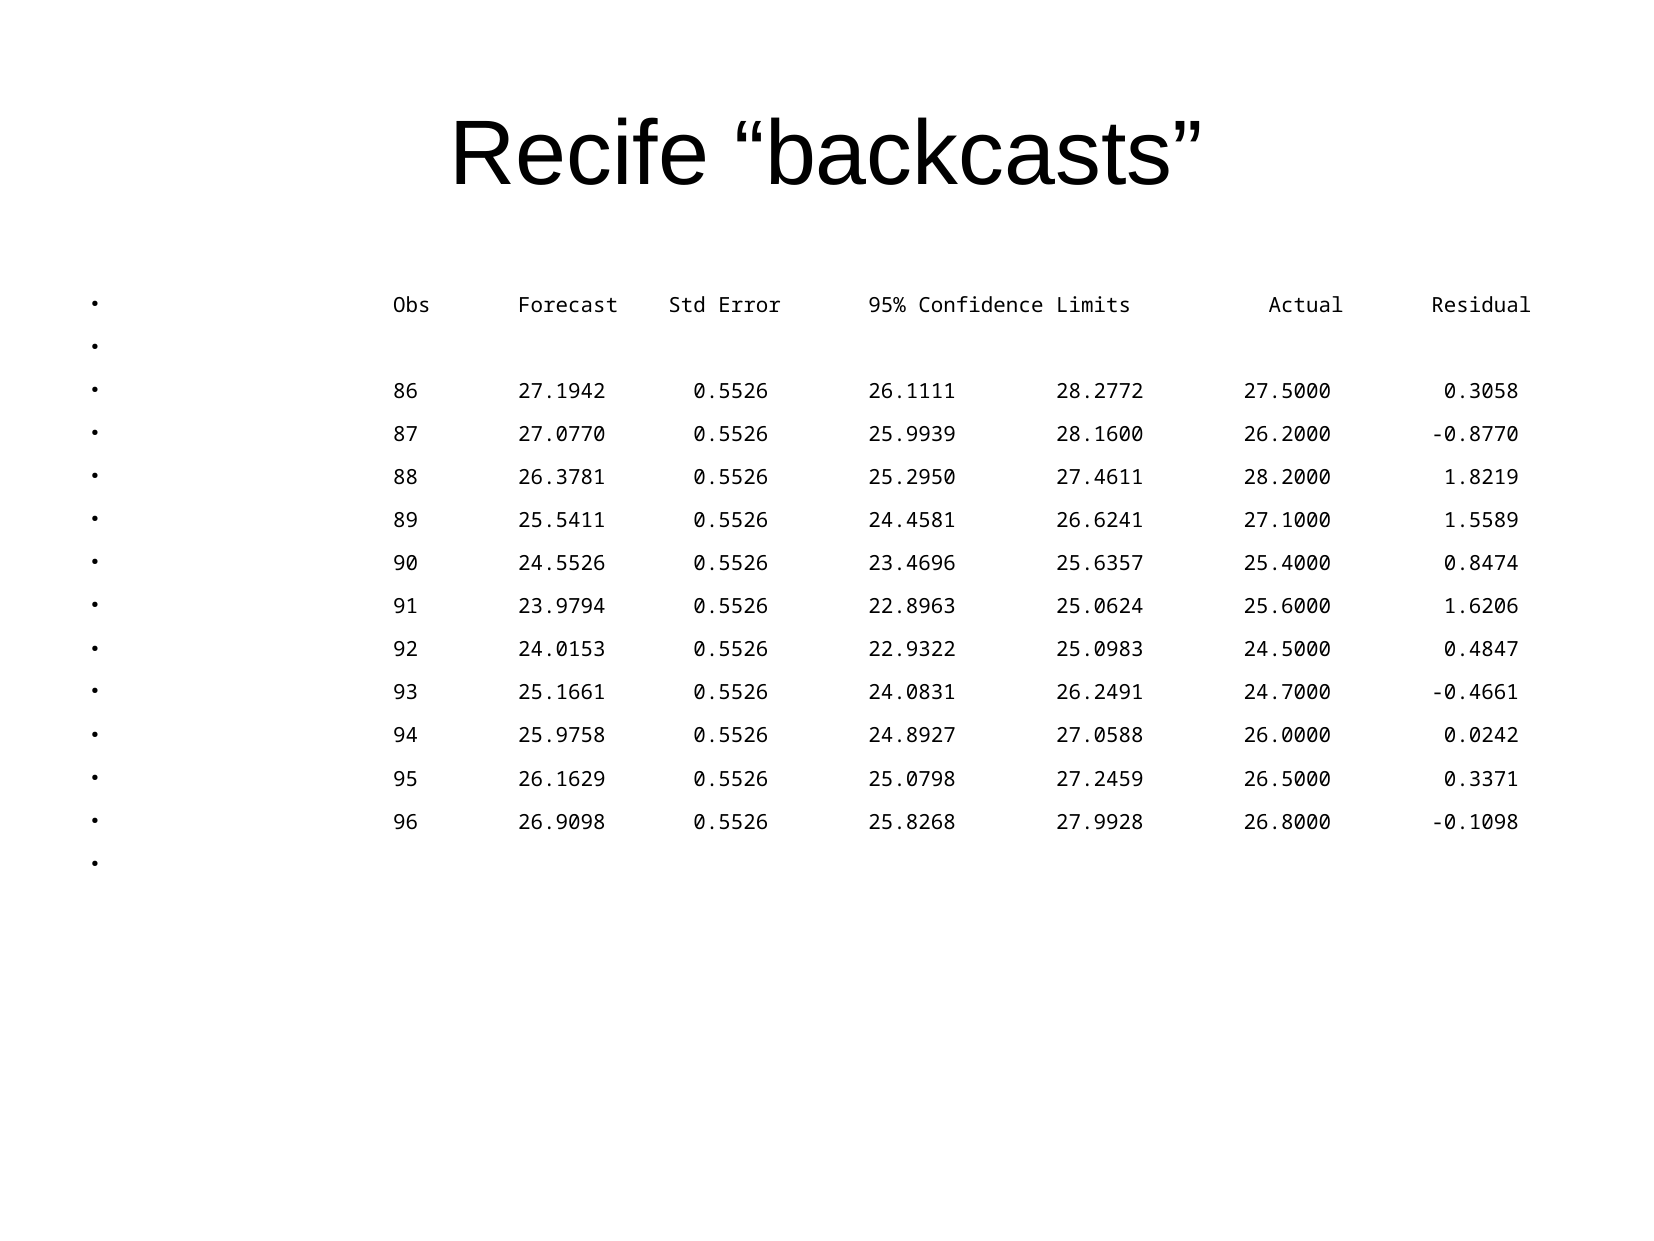

# Recife “backcasts”
 Obs Forecast Std Error 95% Confidence Limits Actual Residual
 86 27.1942 0.5526 26.1111 28.2772 27.5000 0.3058
 87 27.0770 0.5526 25.9939 28.1600 26.2000 -0.8770
 88 26.3781 0.5526 25.2950 27.4611 28.2000 1.8219
 89 25.5411 0.5526 24.4581 26.6241 27.1000 1.5589
 90 24.5526 0.5526 23.4696 25.6357 25.4000 0.8474
 91 23.9794 0.5526 22.8963 25.0624 25.6000 1.6206
 92 24.0153 0.5526 22.9322 25.0983 24.5000 0.4847
 93 25.1661 0.5526 24.0831 26.2491 24.7000 -0.4661
 94 25.9758 0.5526 24.8927 27.0588 26.0000 0.0242
 95 26.1629 0.5526 25.0798 27.2459 26.5000 0.3371
 96 26.9098 0.5526 25.8268 27.9928 26.8000 -0.1098